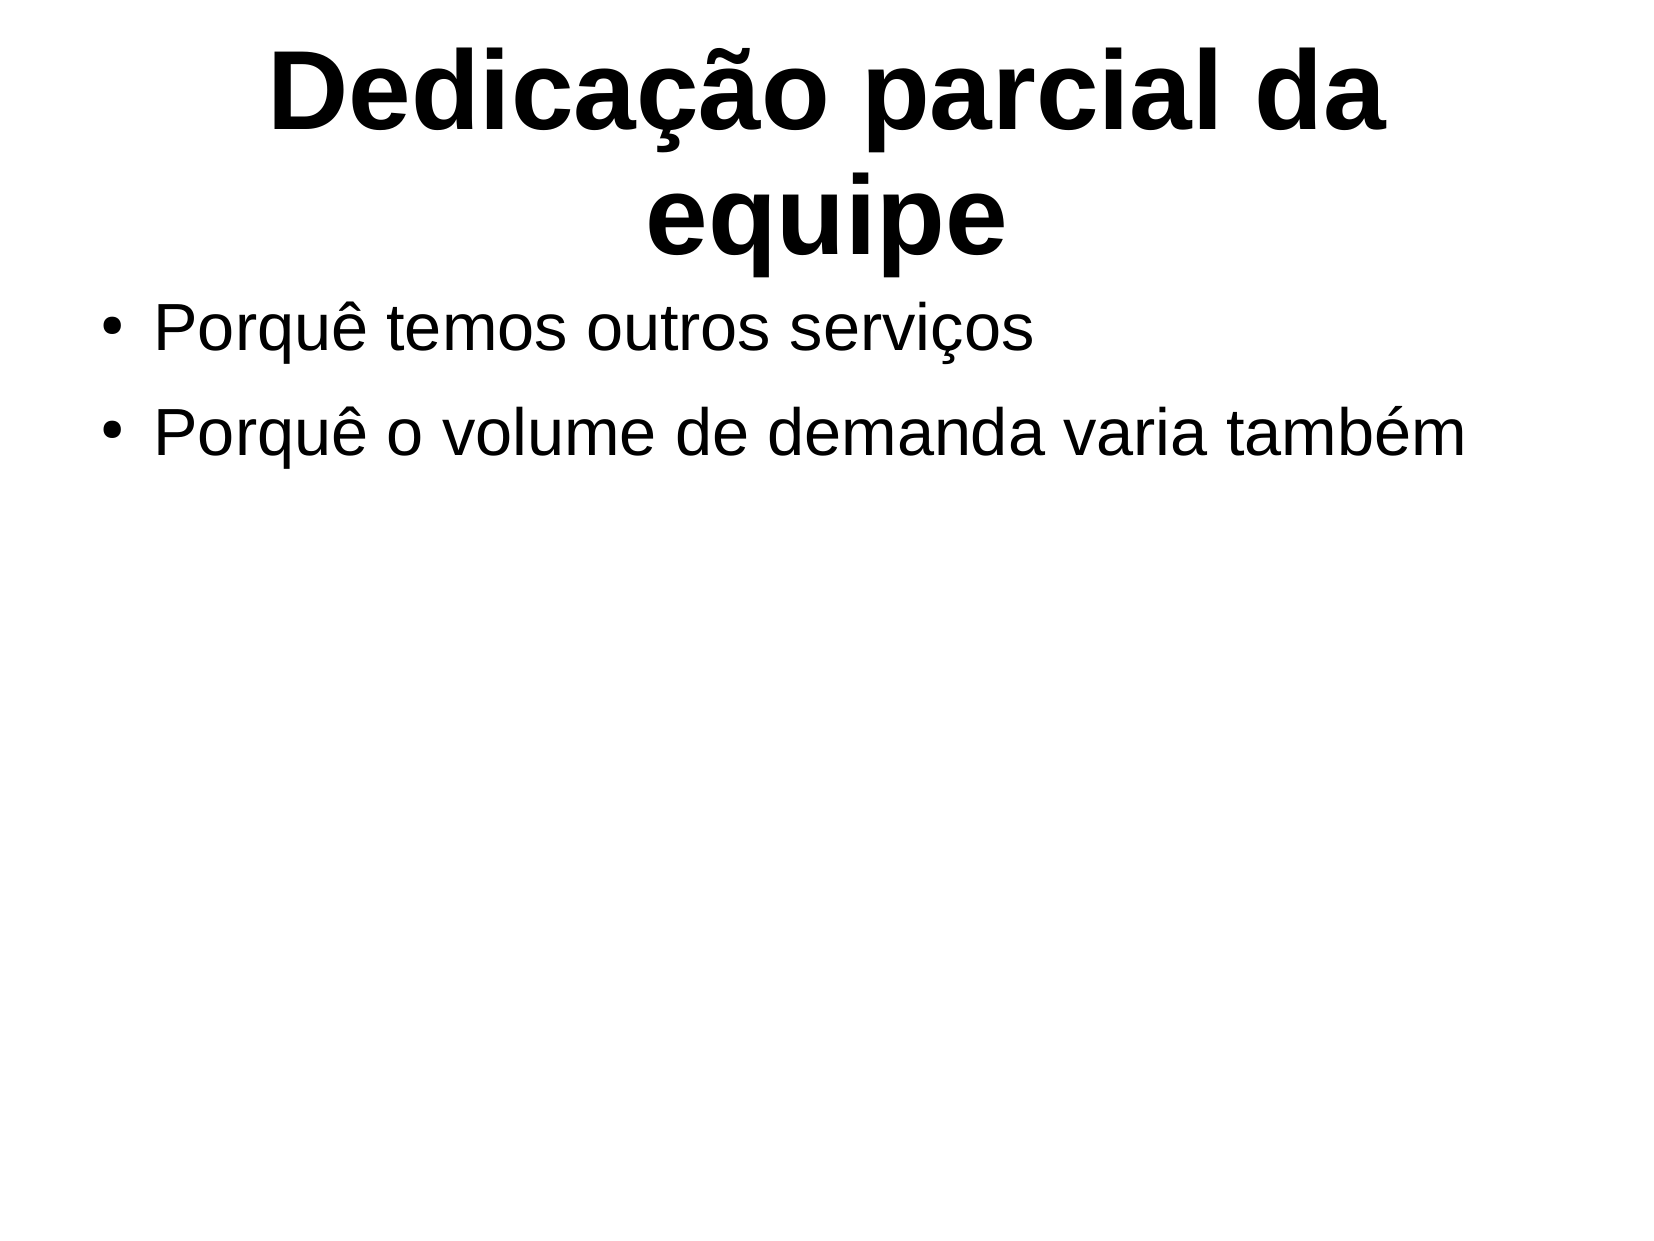

# Dedicação parcial da equipe
Porquê temos outros serviços
Porquê o volume de demanda varia também